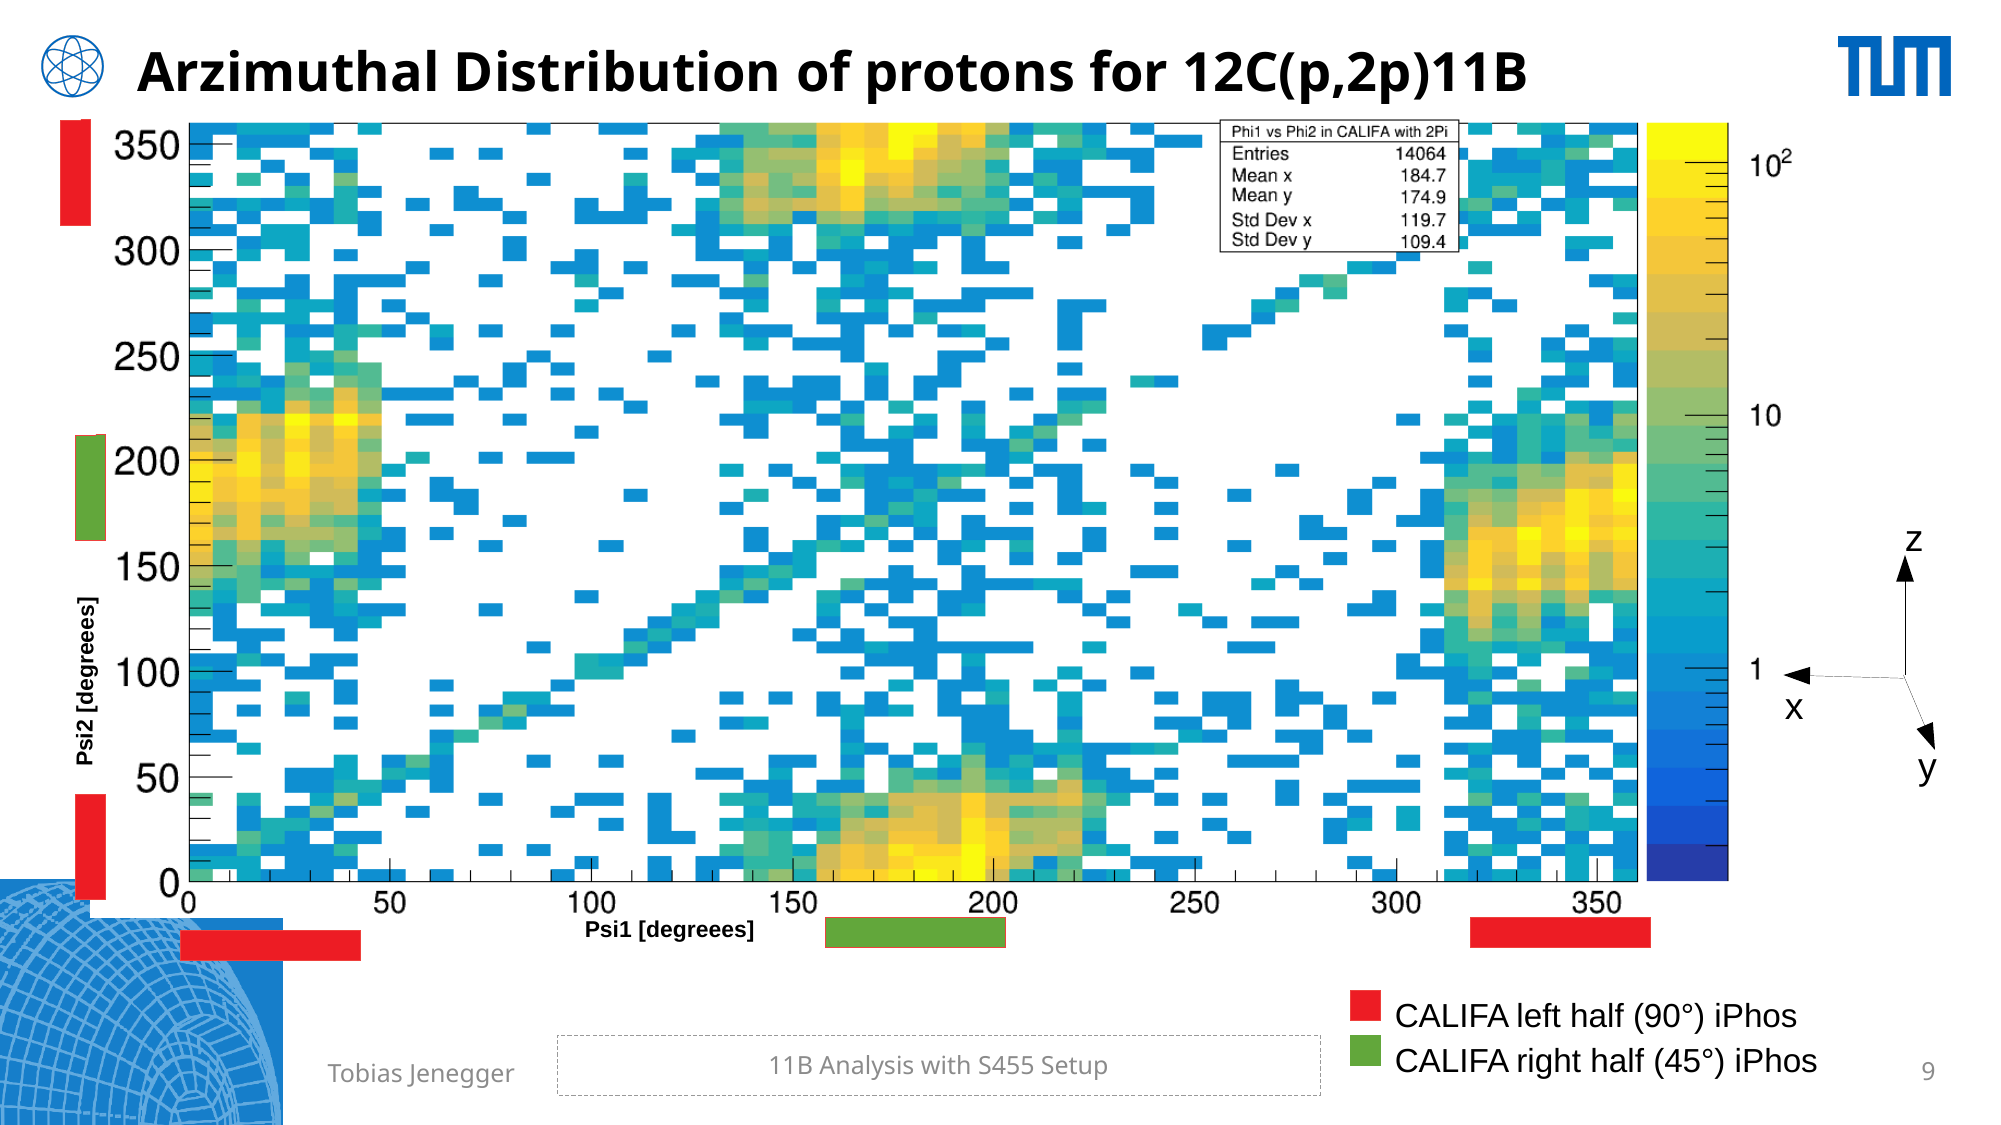

# Arzimuthal Distribution of protons for 12C(p,2p)11B
z
Psi2 [degreees]
x
y
Psi1 [degreees]
CALIFA left half (90°) iPhos
CALIFA right half (45°) iPhos
11B Analysis with S455 Setup
Tobias Jenegger